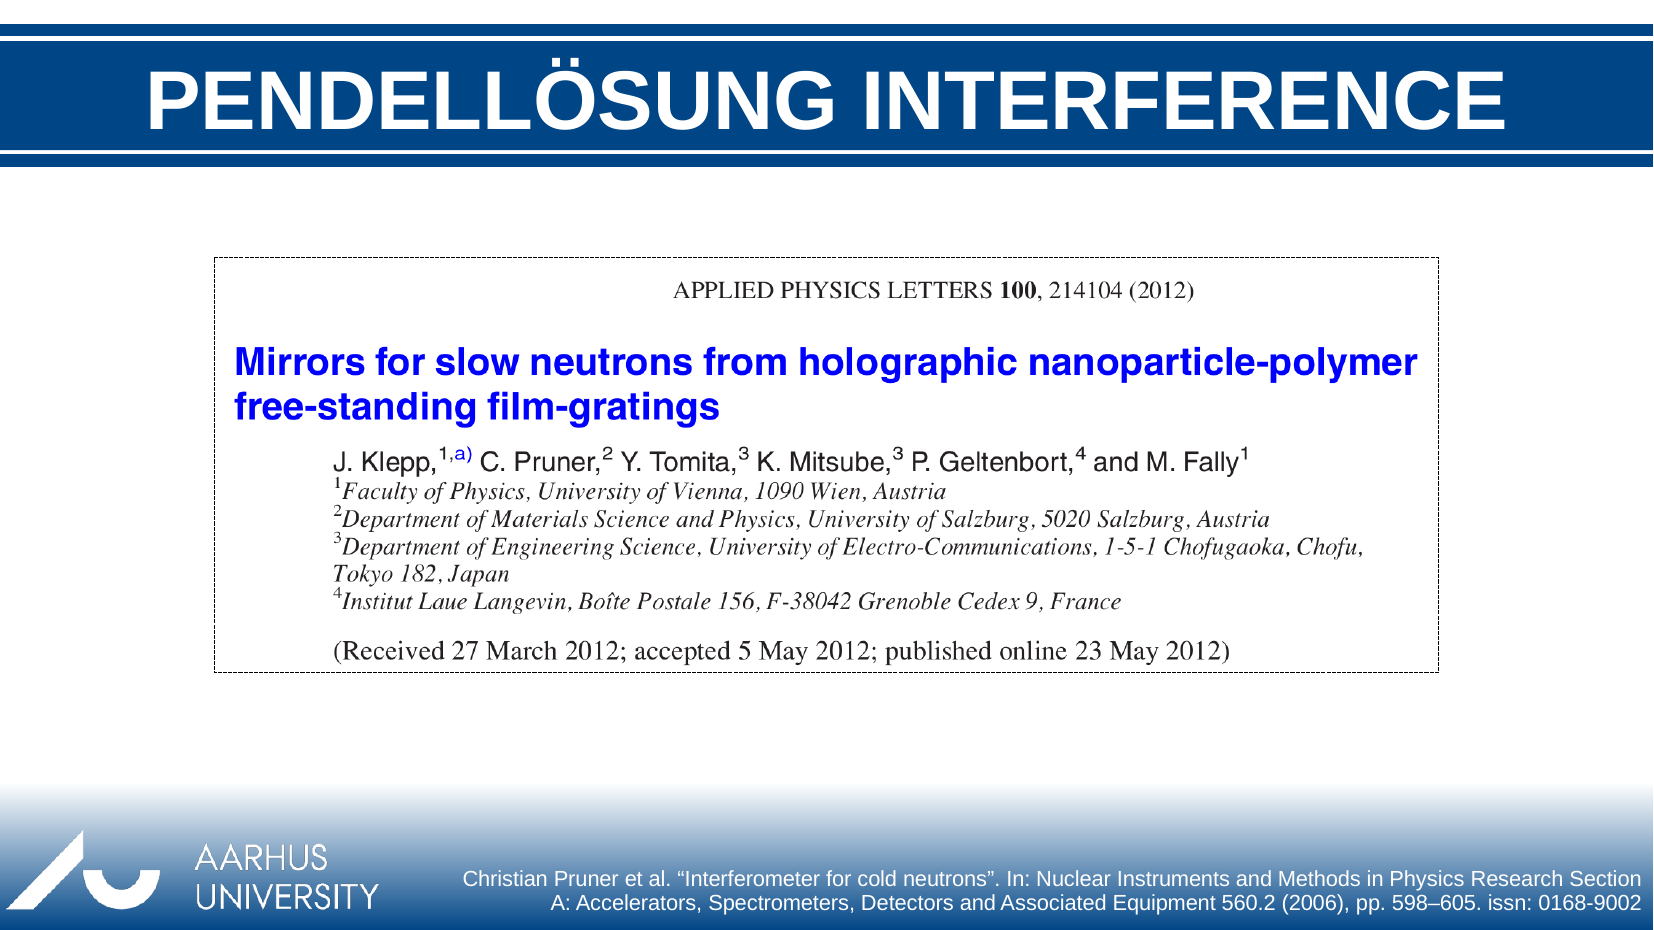

# PENDELLÖSUNG INTERFERENCE
Christian Pruner et al. “Interferometer for cold neutrons”. In: Nuclear Instruments and Methods in Physics Research Section A: Accelerators, Spectrometers, Detectors and Associated Equipment 560.2 (2006), pp. 598–605. issn: 0168-9002